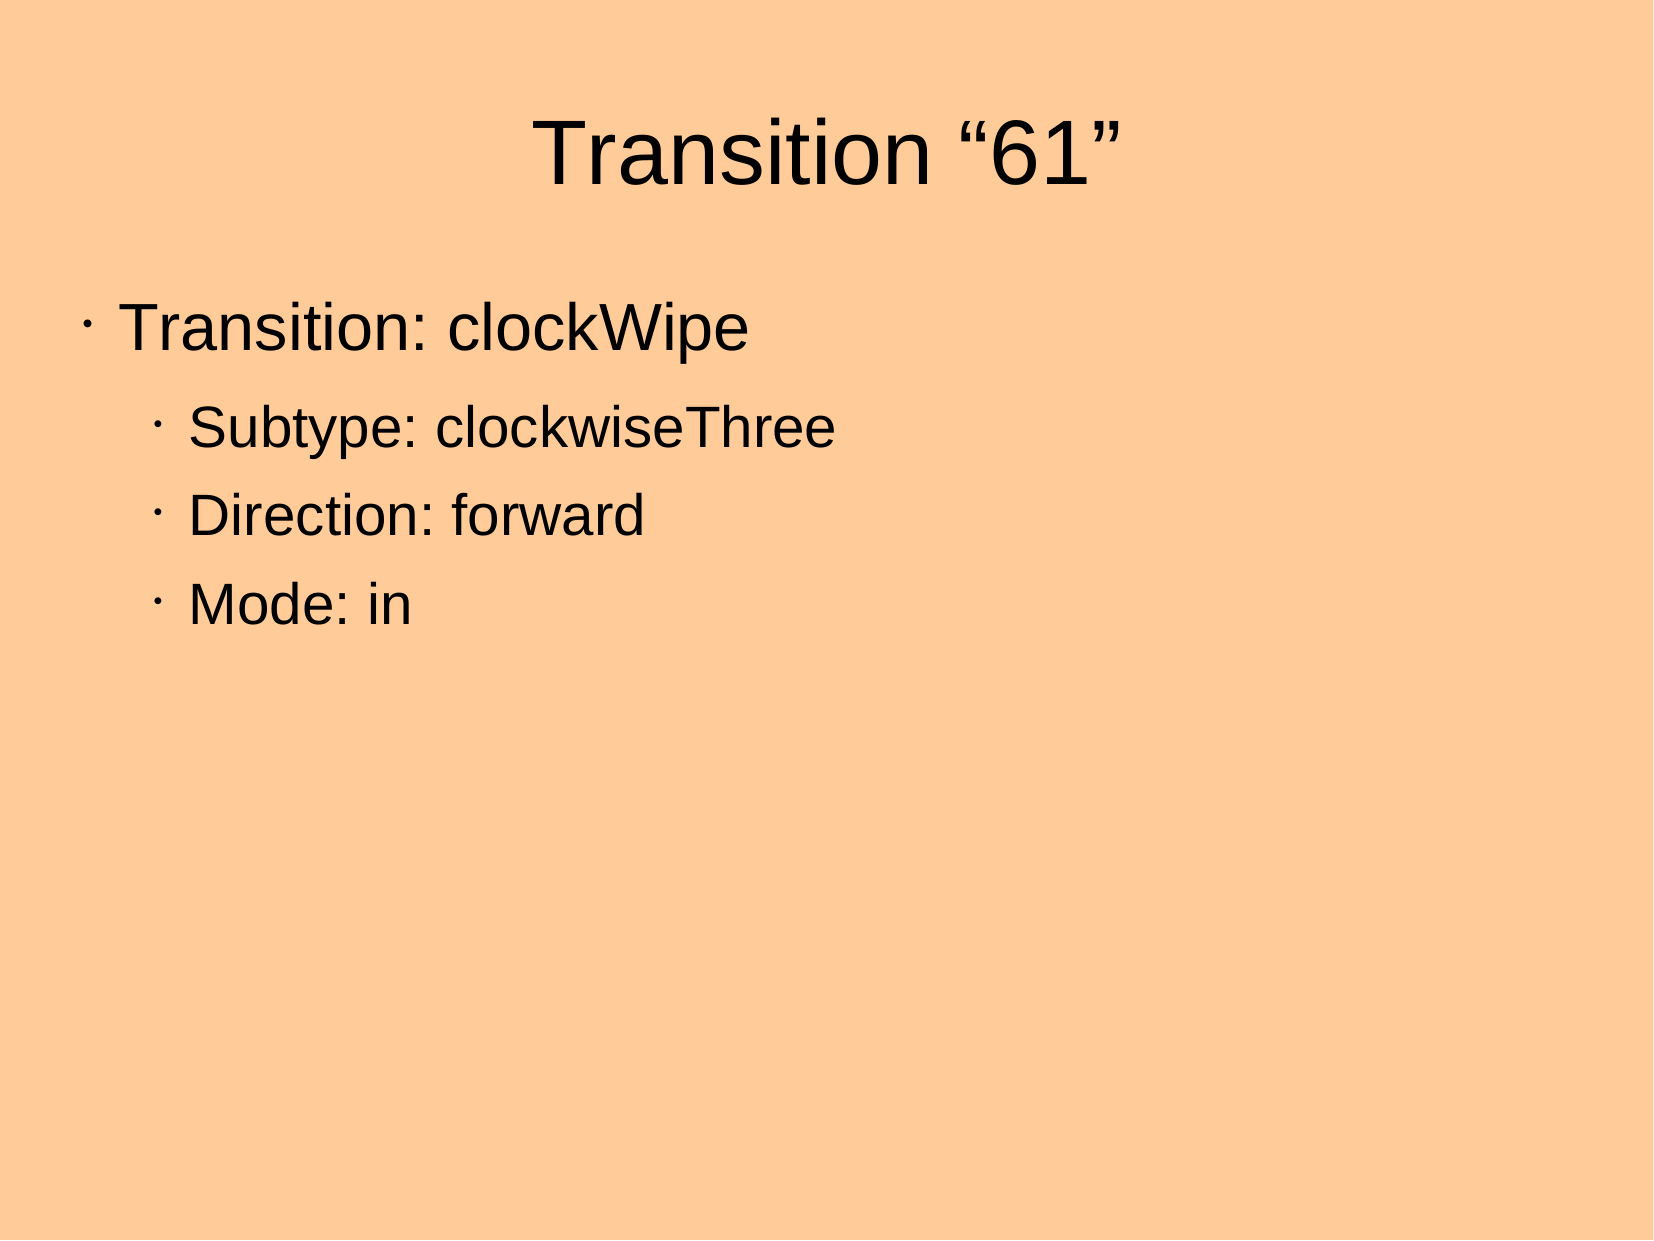

# Transition “61”
Transition: clockWipe
Subtype: clockwiseThree
Direction: forward
Mode: in